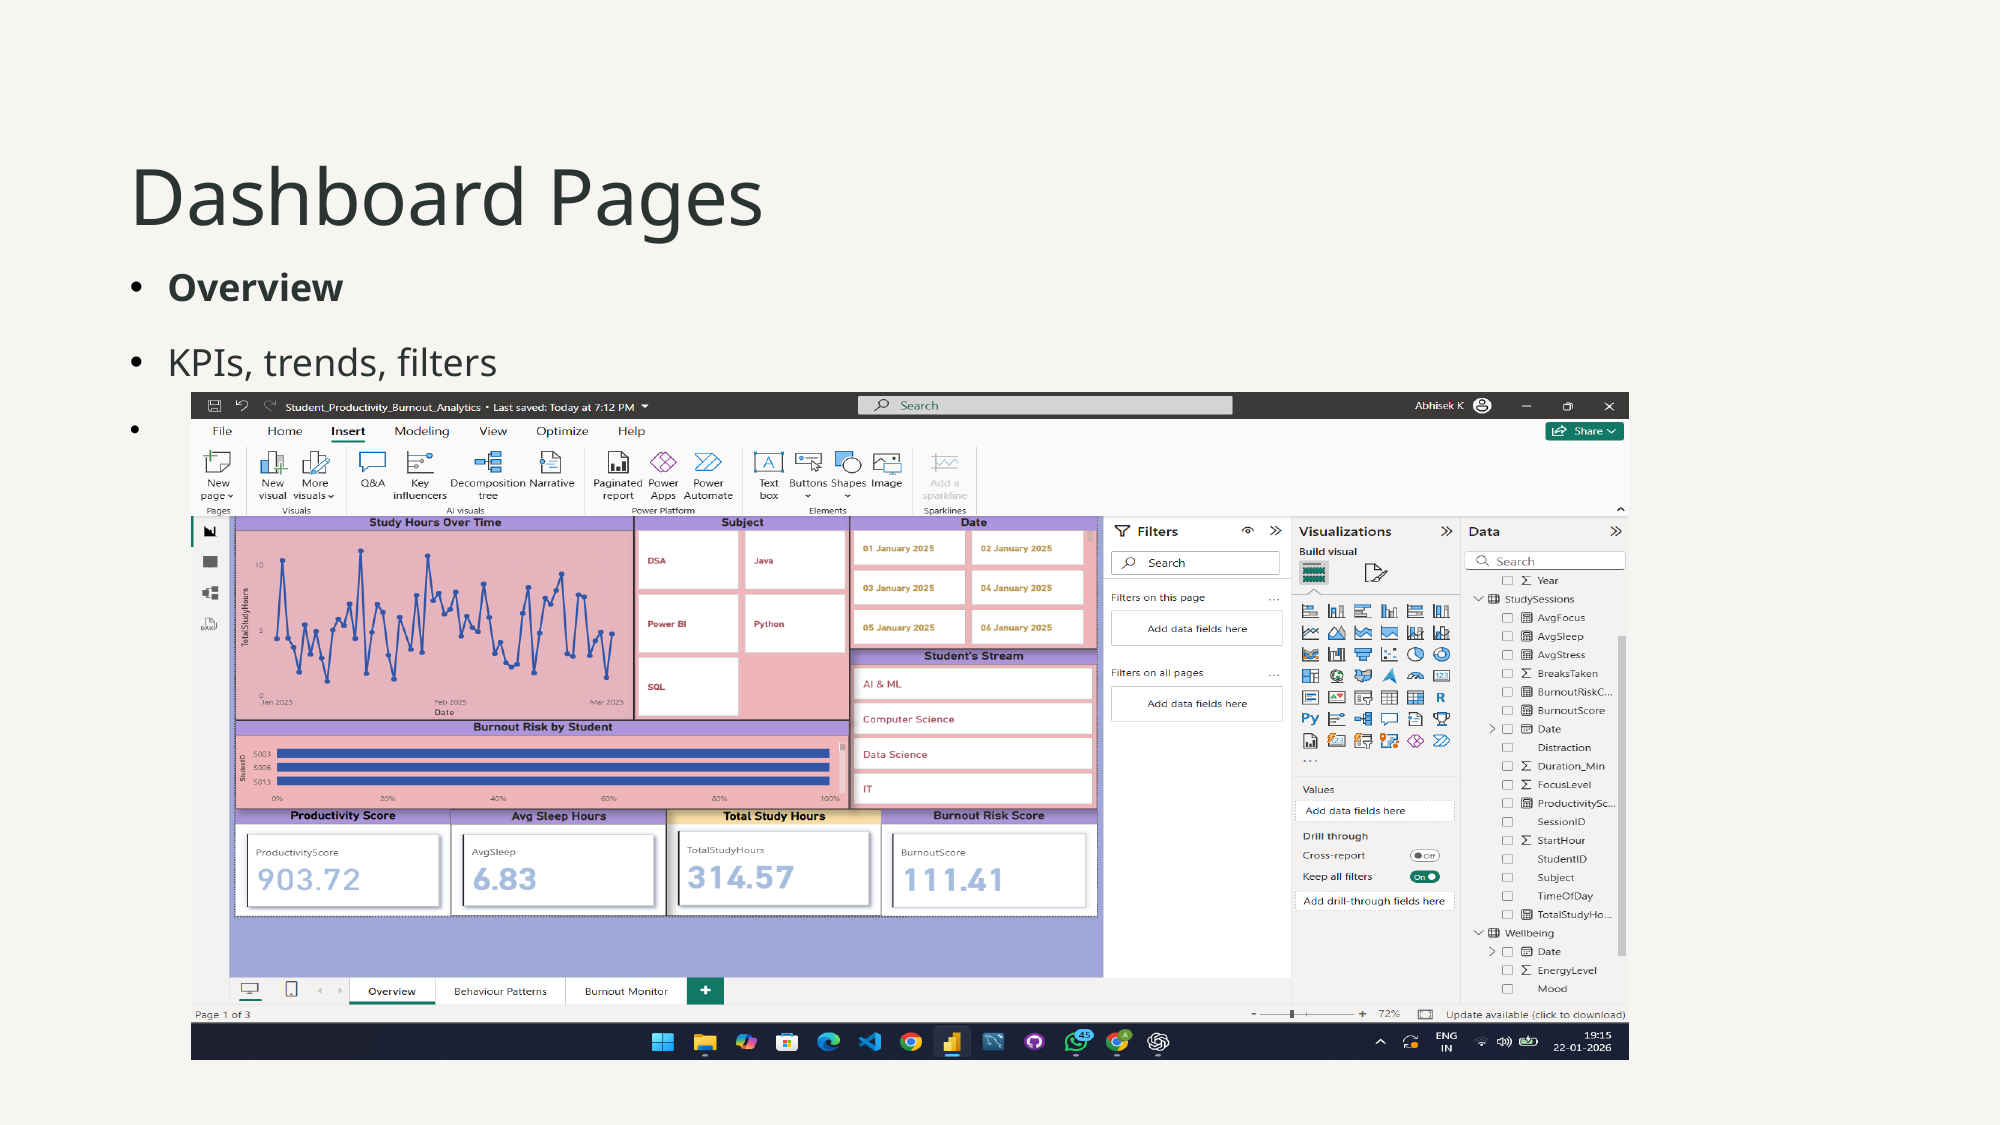

# Dashboard Pages
Overview
KPIs, trends, filters